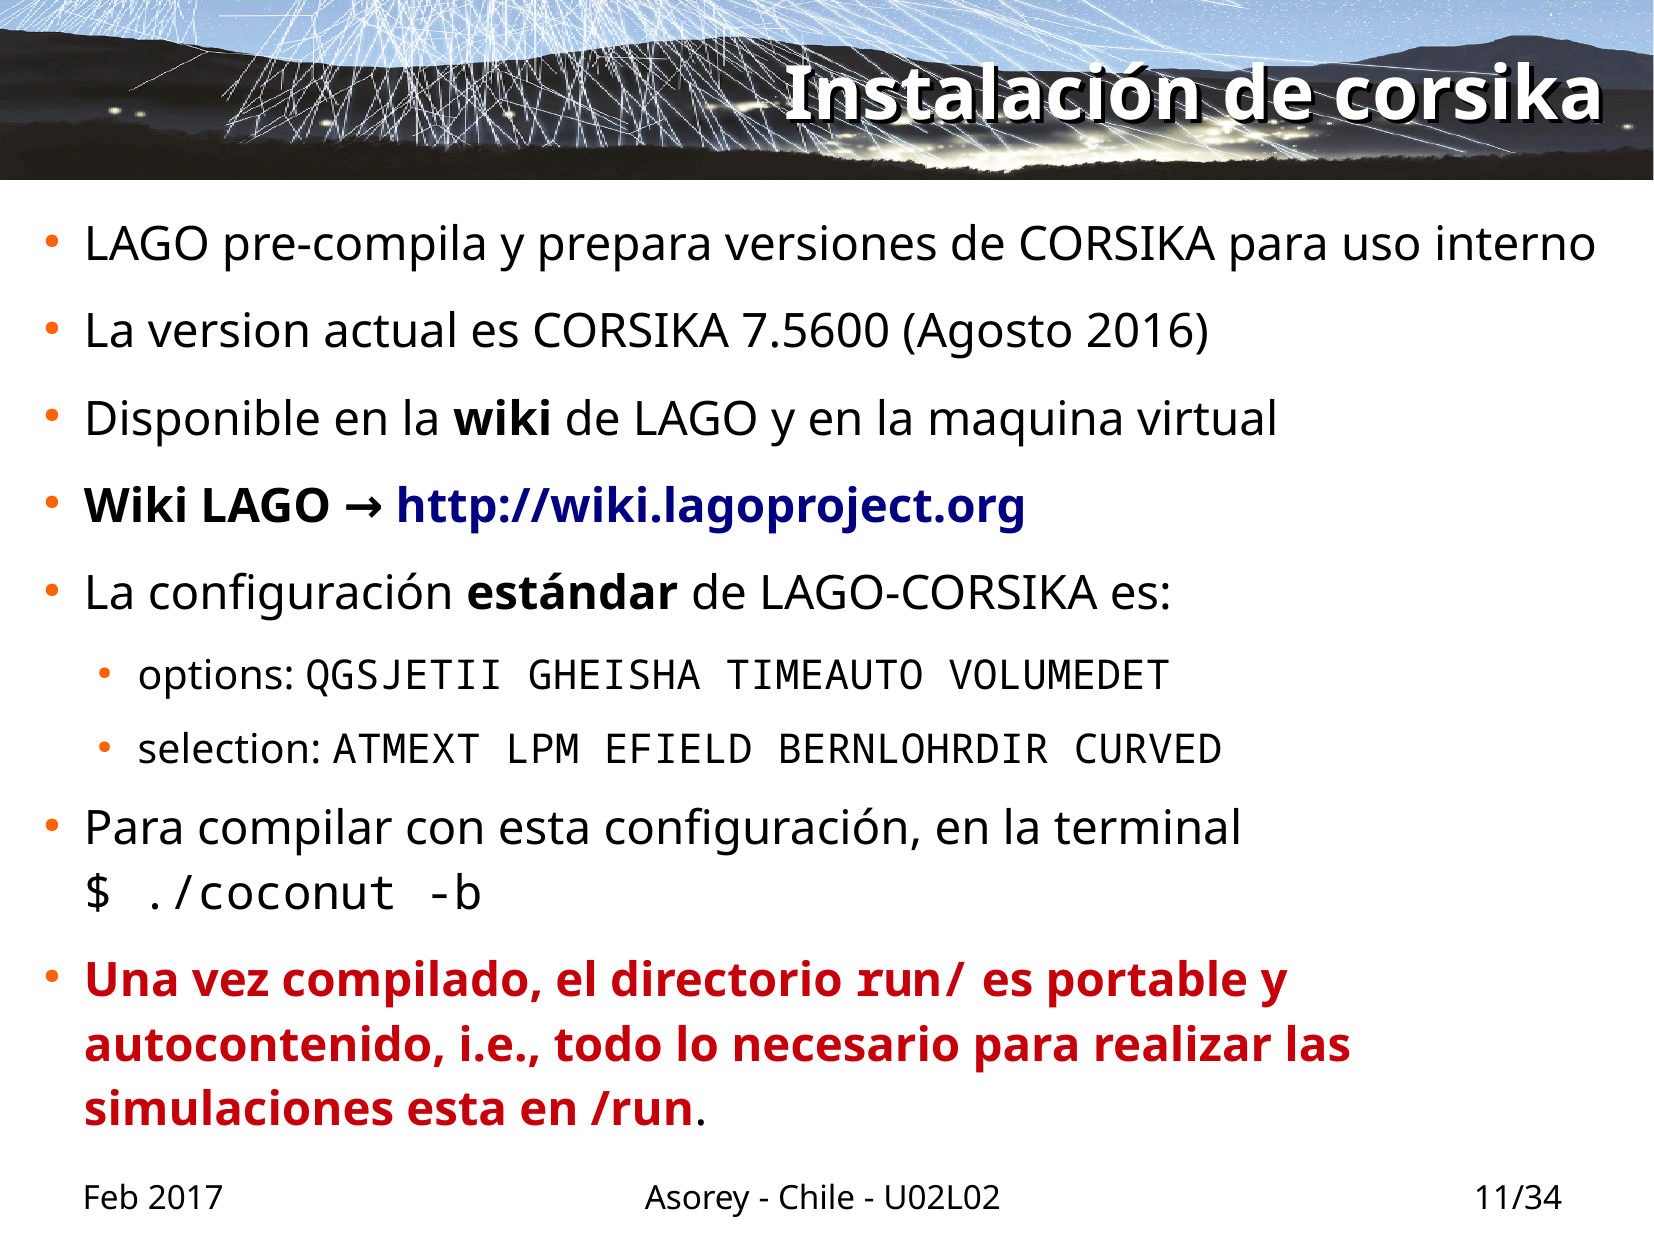

# Instalación de corsika
LAGO pre-compila y prepara versiones de CORSIKA para uso interno
La version actual es CORSIKA 7.5600 (Agosto 2016)
Disponible en la wiki de LAGO y en la maquina virtual
Wiki LAGO → http://wiki.lagoproject.org
La configuración estándar de LAGO-CORSIKA es:
options: QGSJETII GHEISHA TIMEAUTO VOLUMEDET
selection: ATMEXT LPM EFIELD BERNLOHRDIR CURVED
Para compilar con esta configuración, en la terminal
$ ./coconut -b
Una vez compilado, el directorio run/ es portable y autocontenido, i.e., todo lo necesario para realizar las simulaciones esta en /run.
Feb 2017
Asorey - Chile - U02L02
11